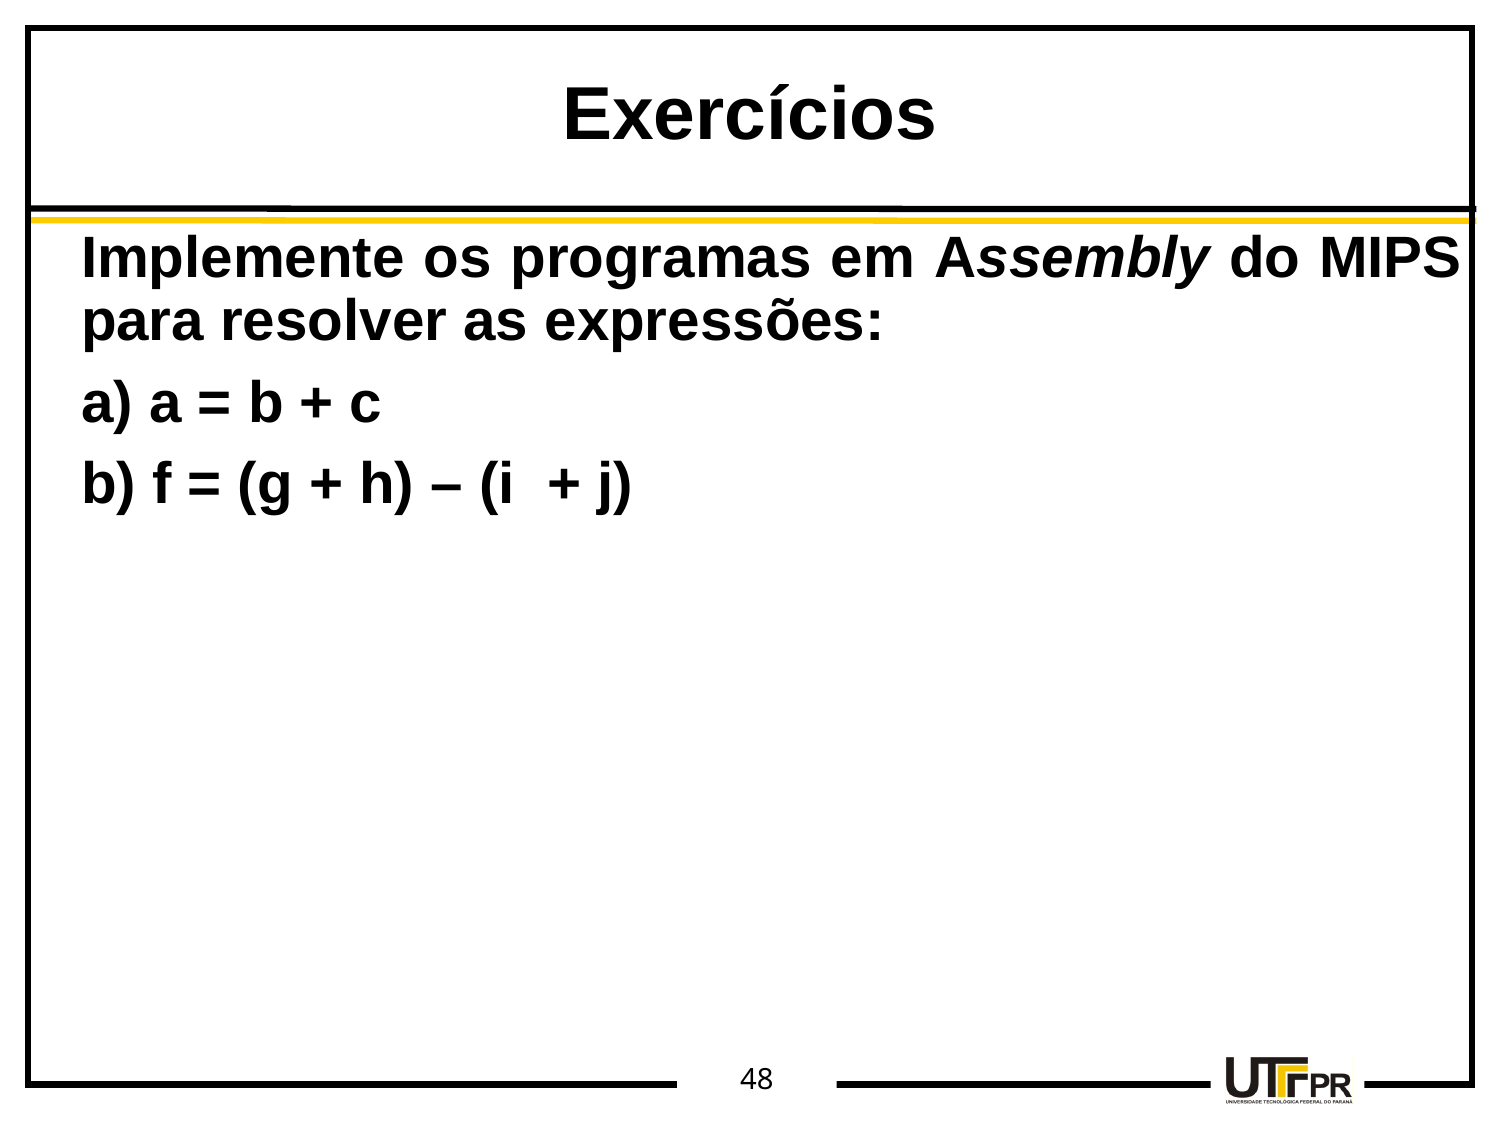

#
Exercícios
Implemente os programas em Assembly do MIPS para resolver as expressões:
 a = b + c
 f = (g + h) – (i + j)